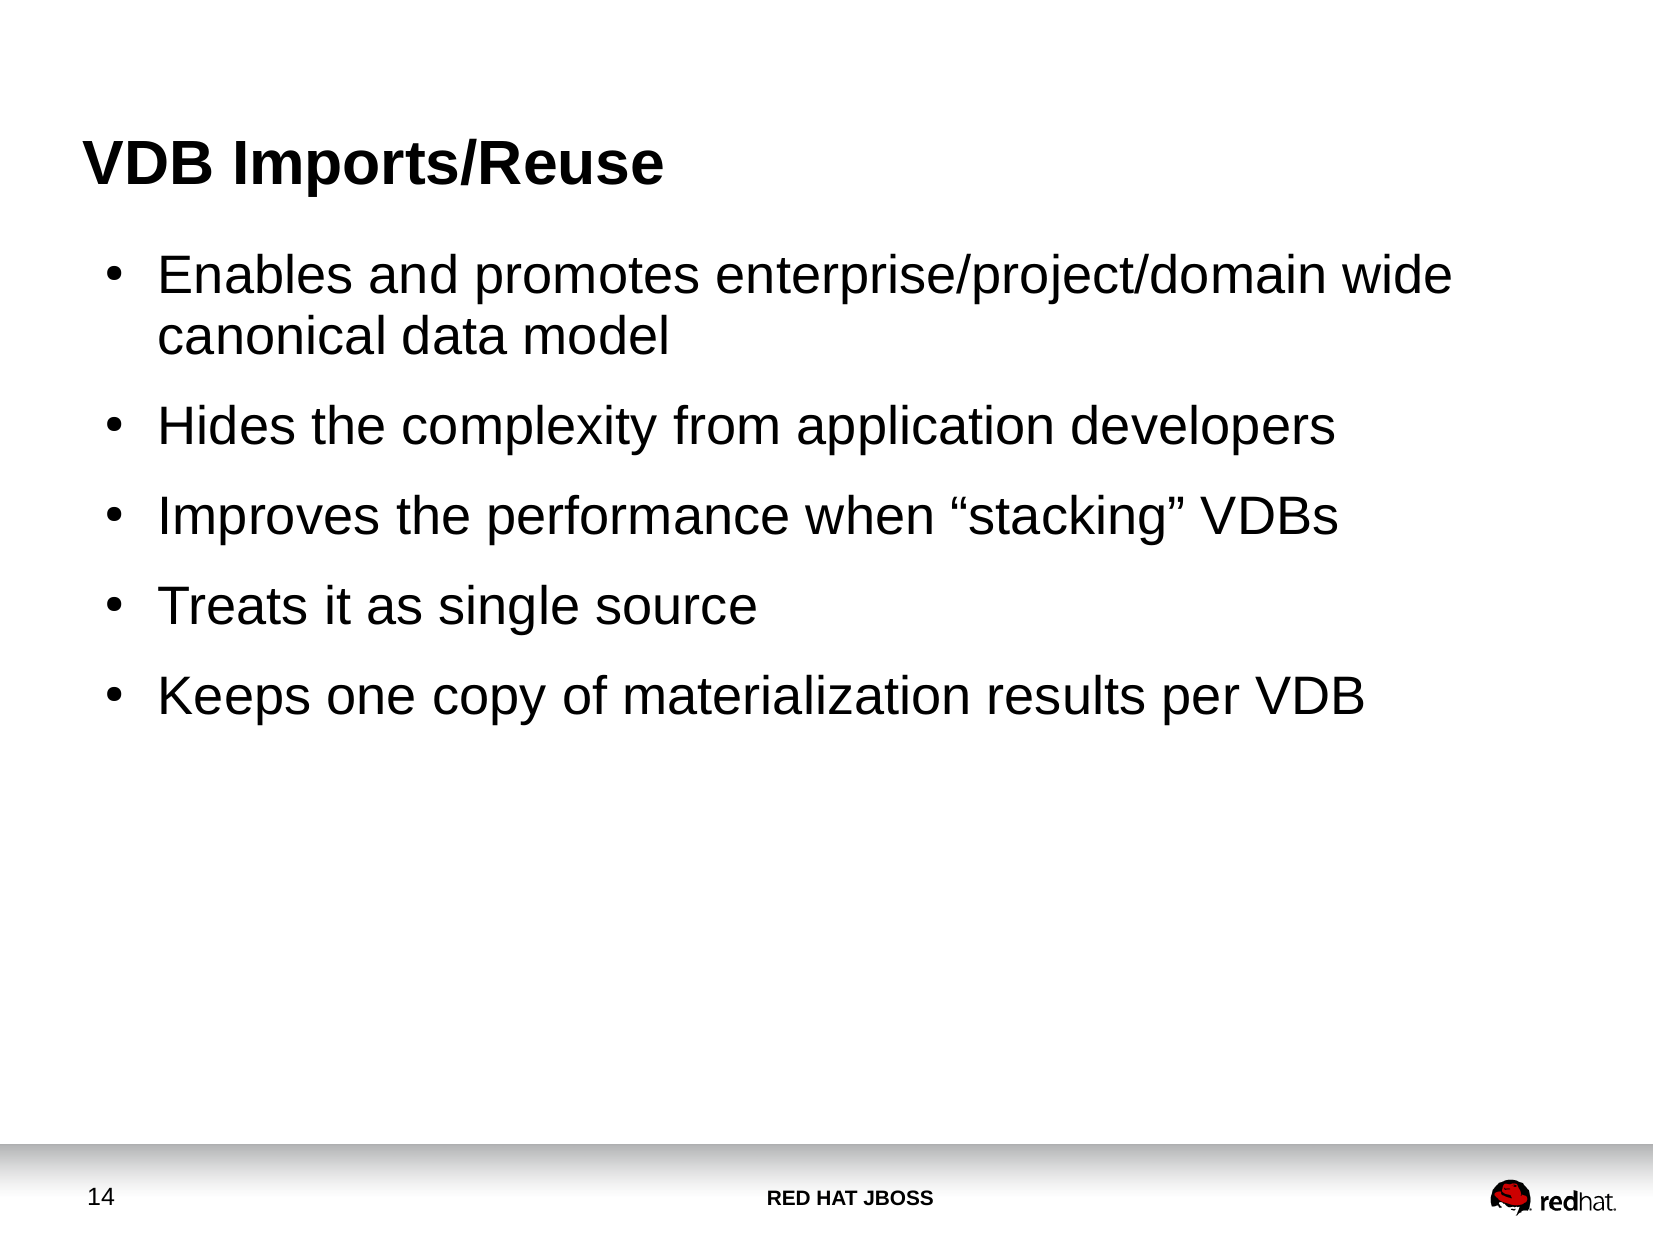

# VDB Imports/Reuse
Enables and promotes enterprise/project/domain wide canonical data model
Hides the complexity from application developers
Improves the performance when “stacking” VDBs
Treats it as single source
Keeps one copy of materialization results per VDB